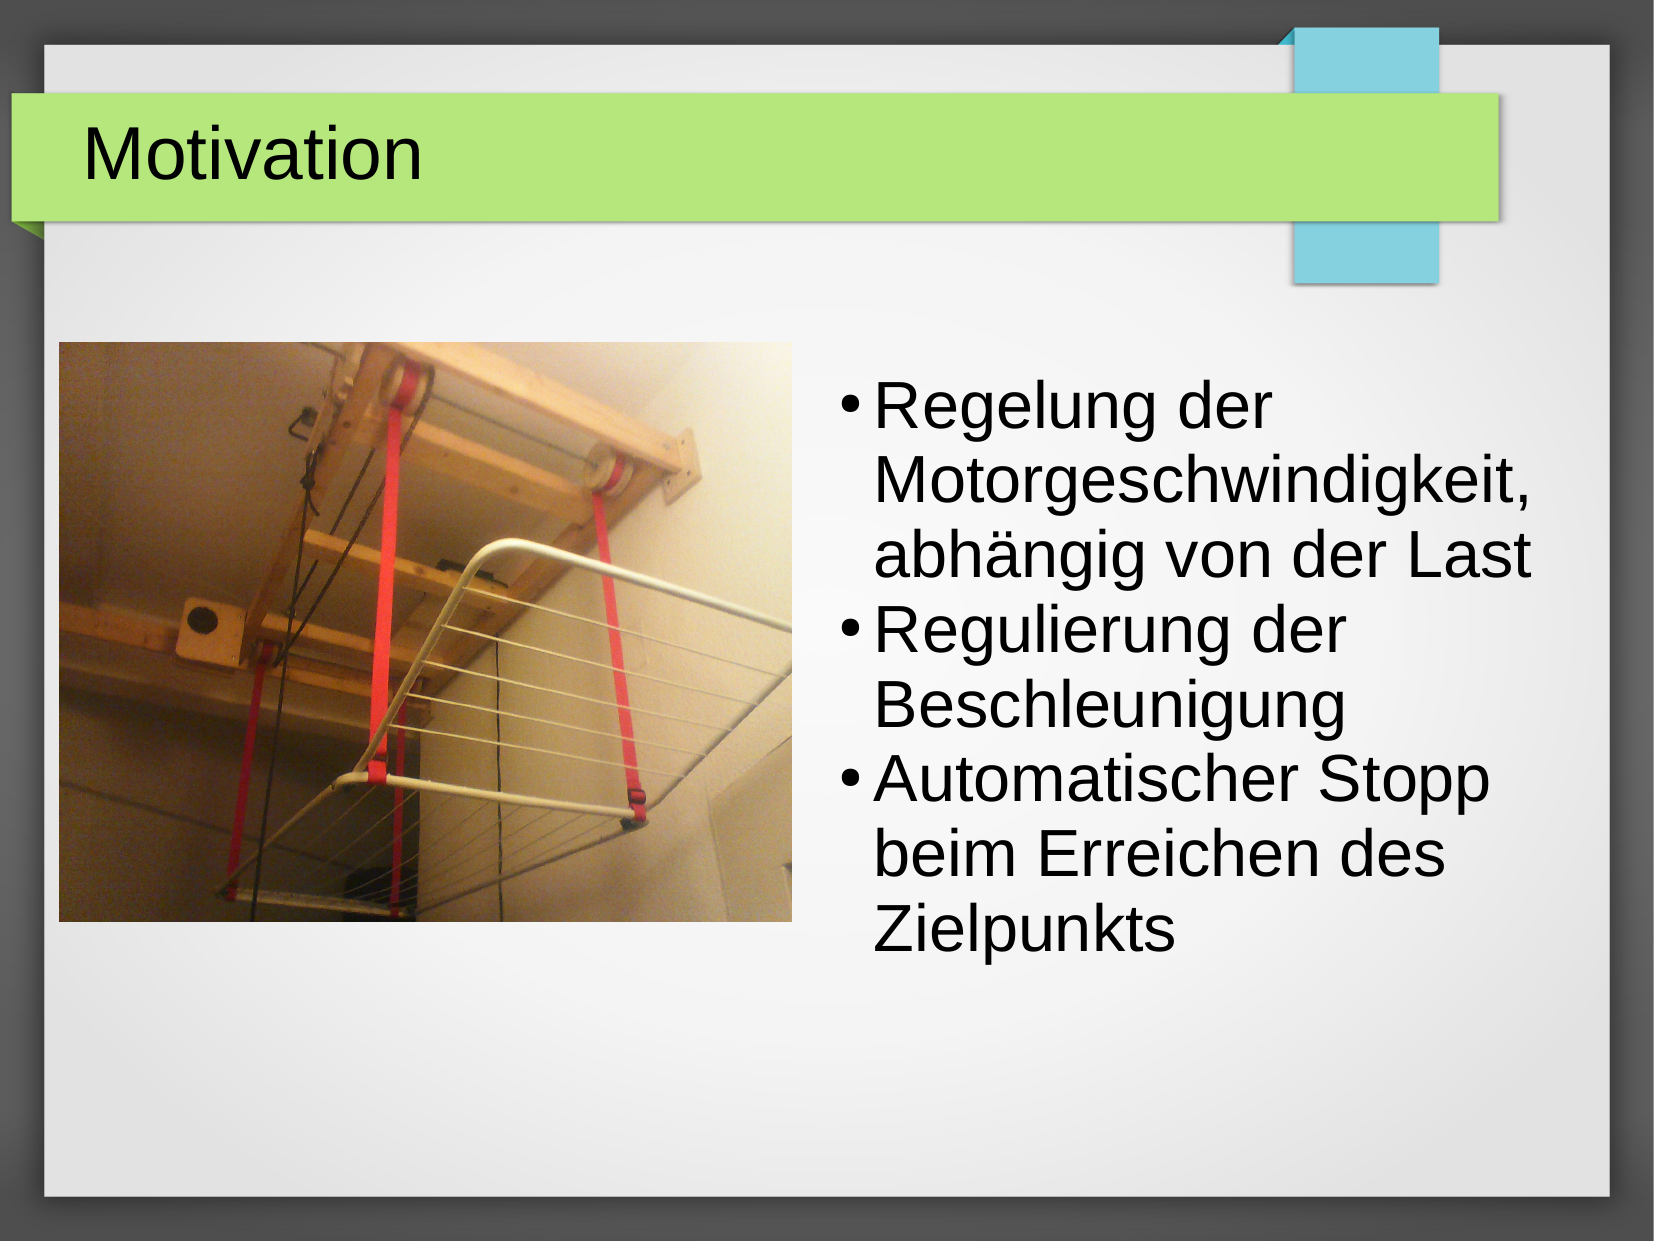

# Motivation
Regelung der Motorgeschwindigkeit, abhängig von der Last
Regulierung der Beschleunigung
Automatischer Stopp beim Erreichen des Zielpunkts